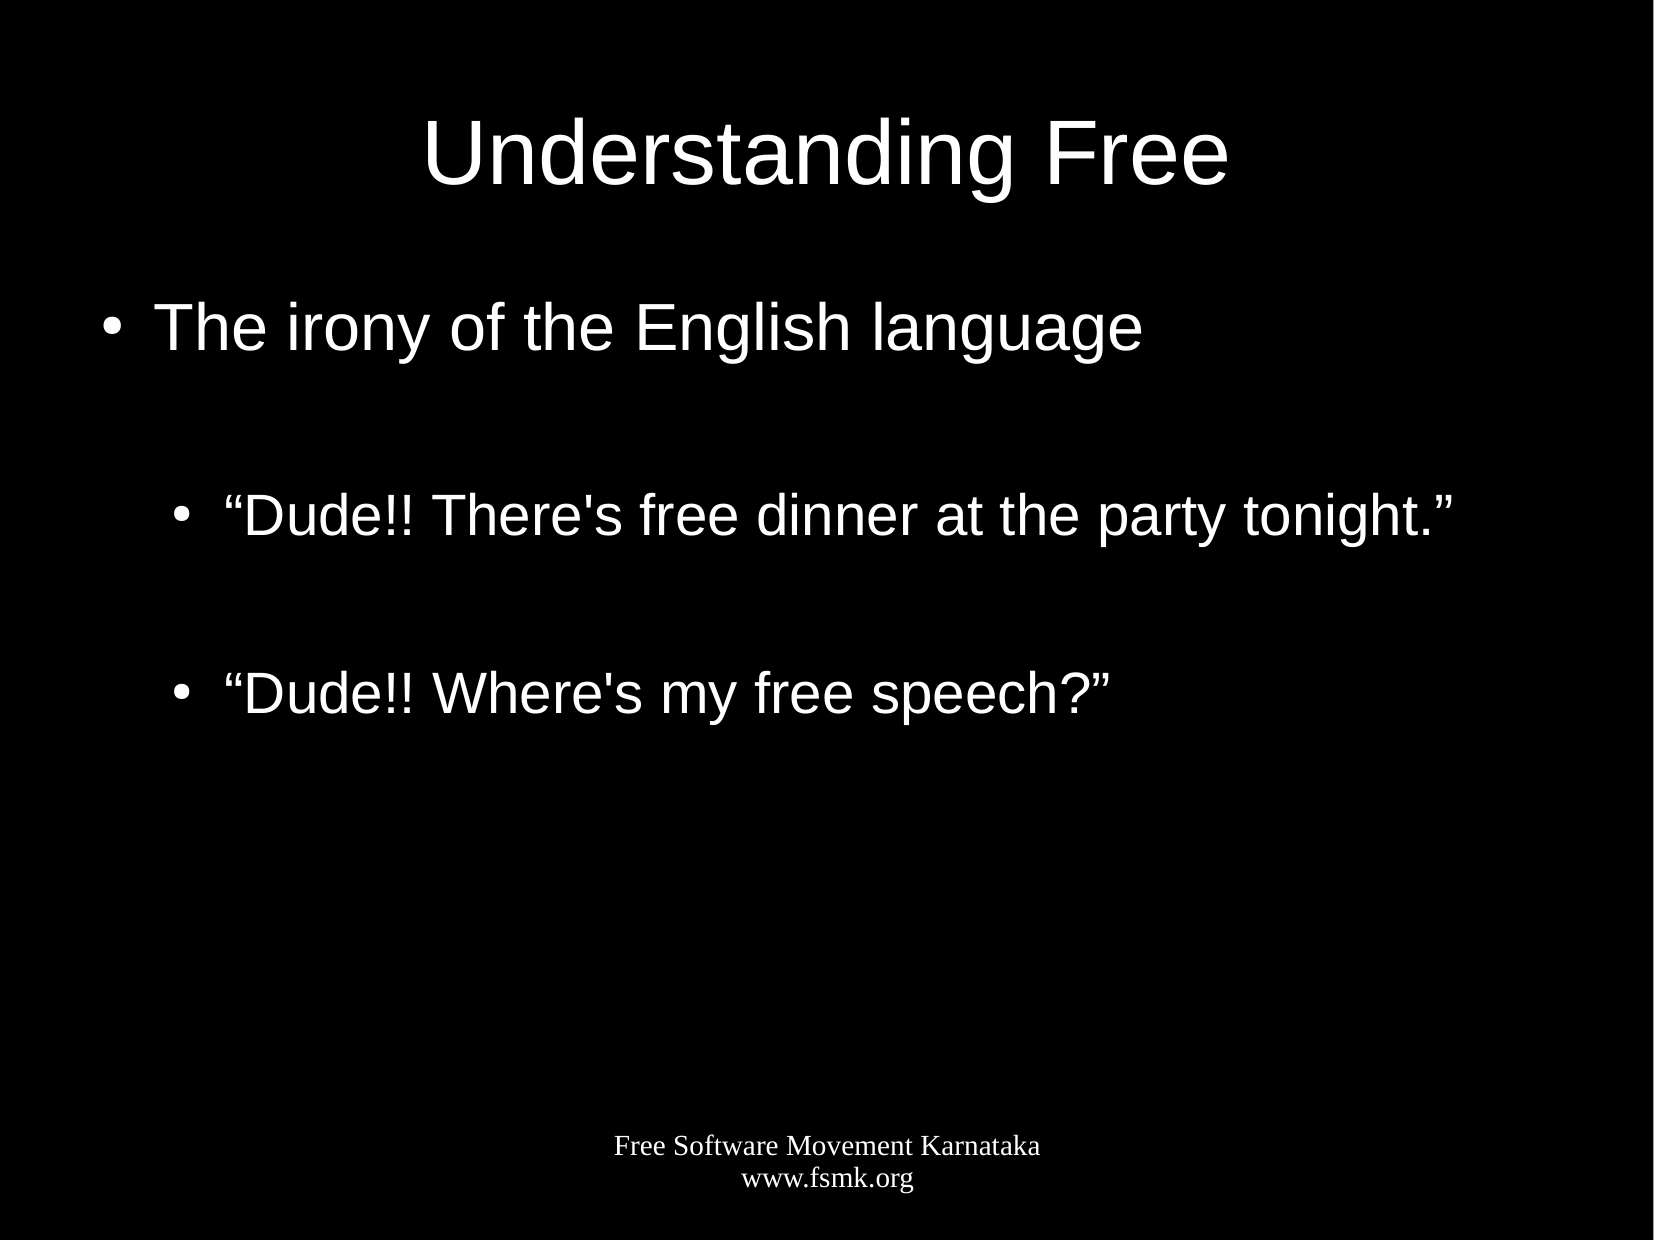

# Understanding Free
The irony of the English language
“Dude!! There's free dinner at the party tonight.”
“Dude!! Where's my free speech?”